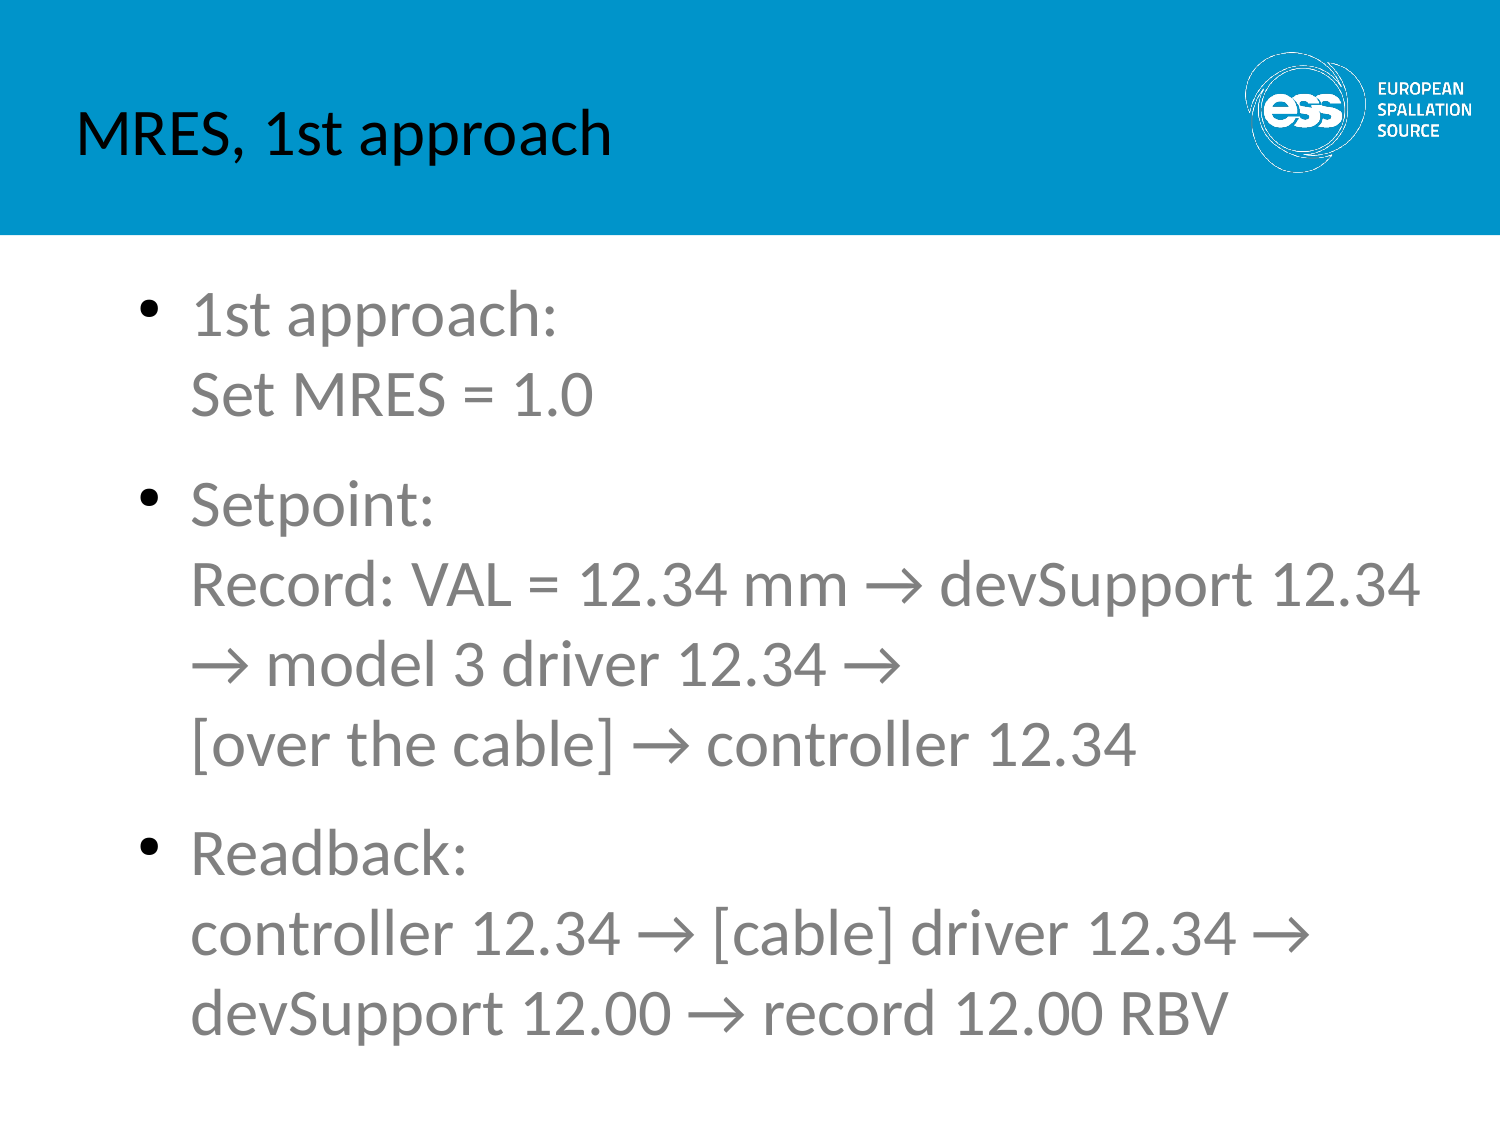

# MRES, 1st approach
1st approach:
Set MRES = 1.0
Setpoint:
Record: VAL = 12.34 mm → devSupport 12.34 → model 3 driver 12.34 →
[over the cable] → controller 12.34
Readback:
controller 12.34 → [cable] driver 12.34 → devSupport 12.00 → record 12.00 RBV